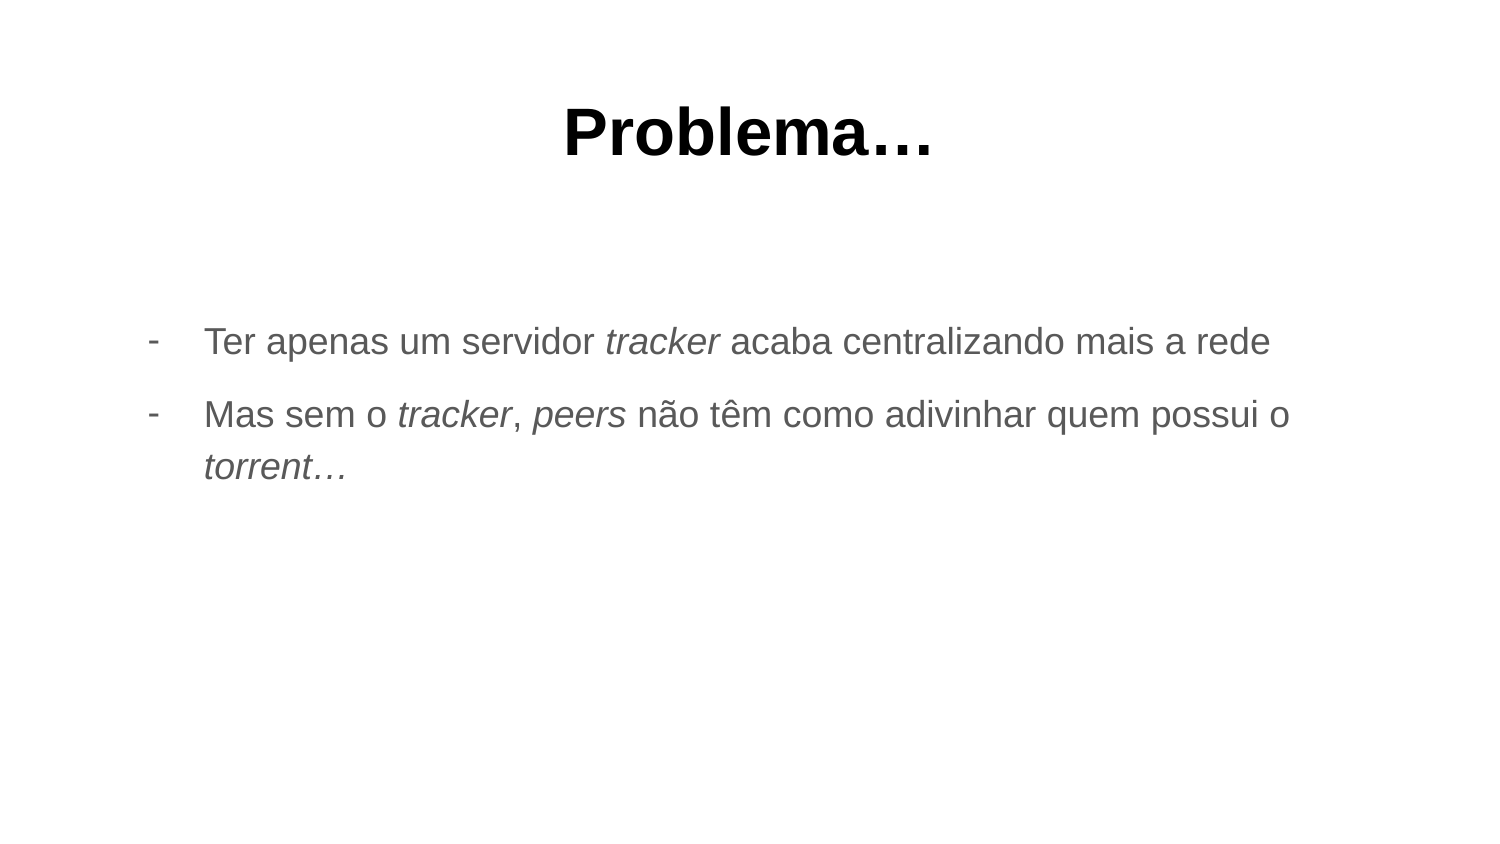

# Problema…
Ter apenas um servidor tracker acaba centralizando mais a rede
Mas sem o tracker, peers não têm como adivinhar quem possui o torrent…